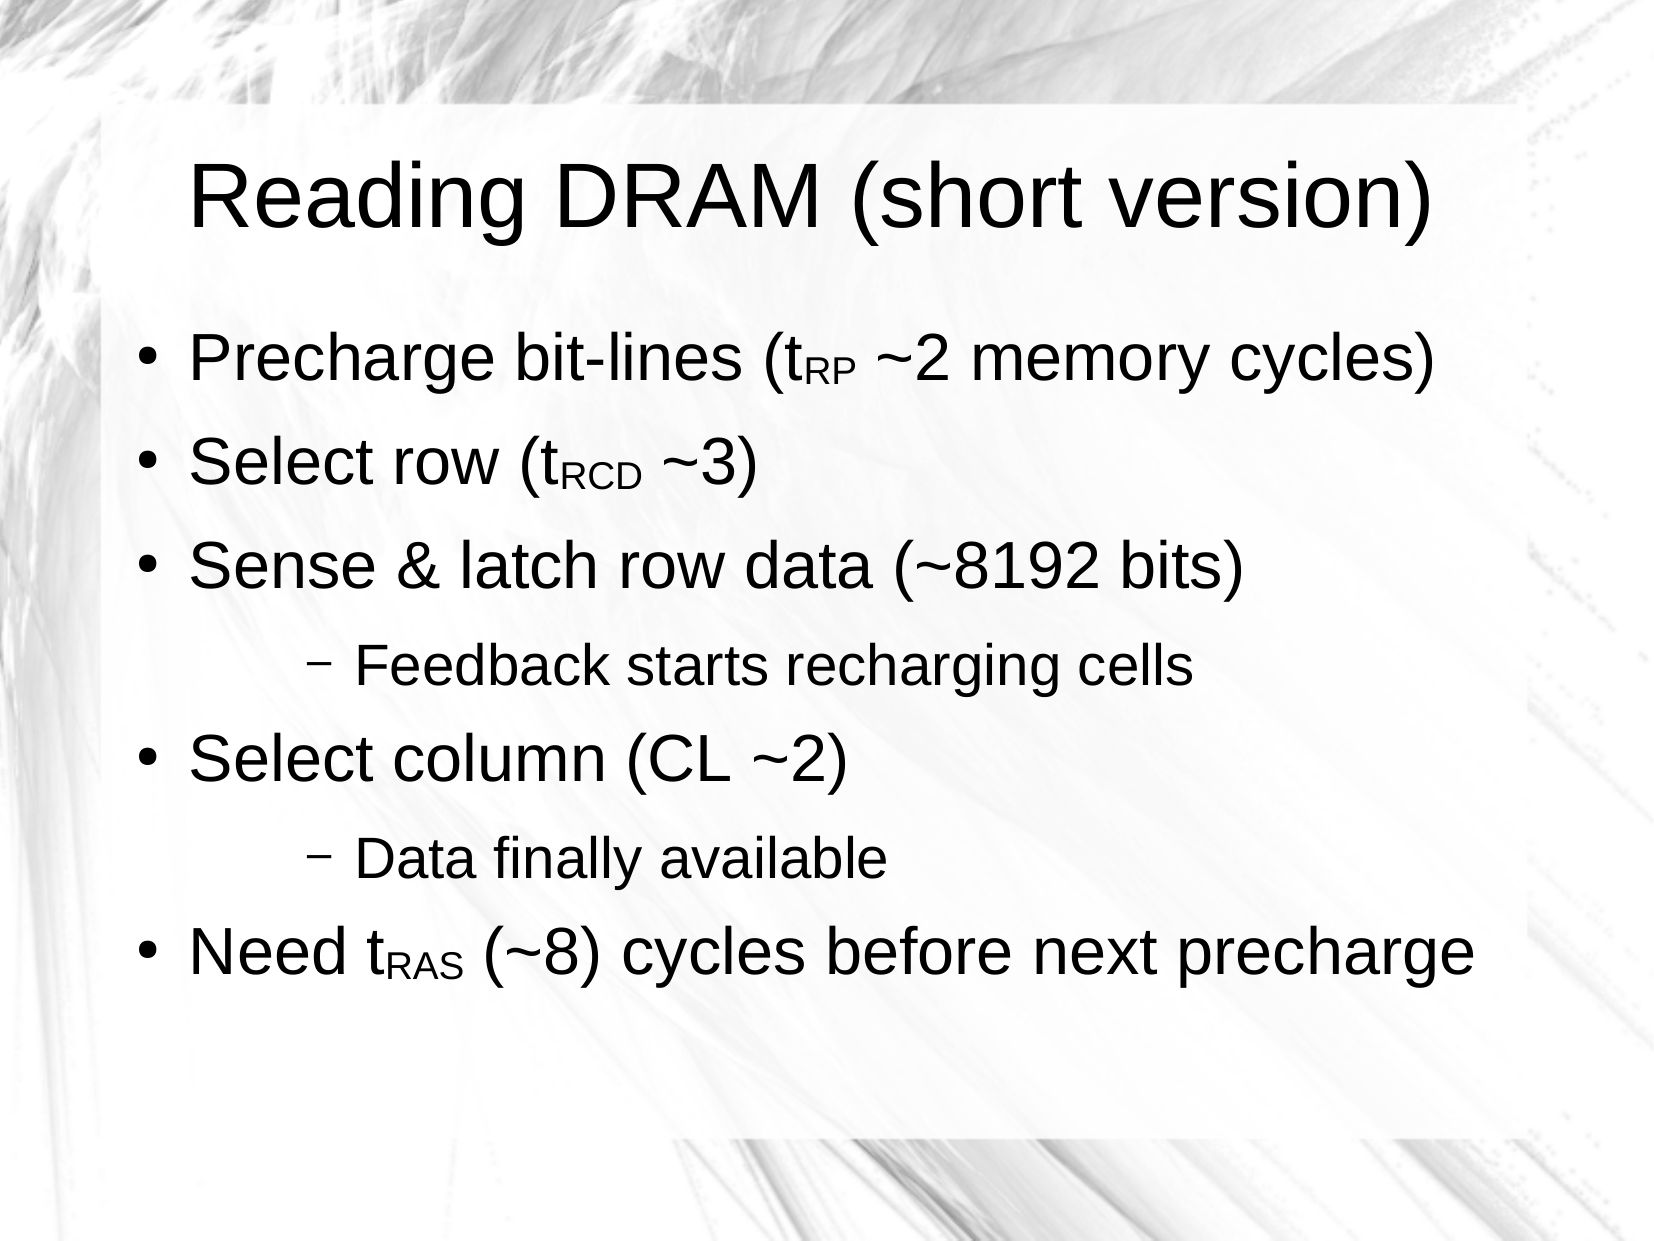

# Reading DRAM (short version)
Precharge bit-lines (tRP ~2 memory cycles)
Select row (tRCD ~3)
Sense & latch row data (~8192 bits)
Feedback starts recharging cells
Select column (CL ~2)
Data finally available
Need tRAS (~8) cycles before next precharge